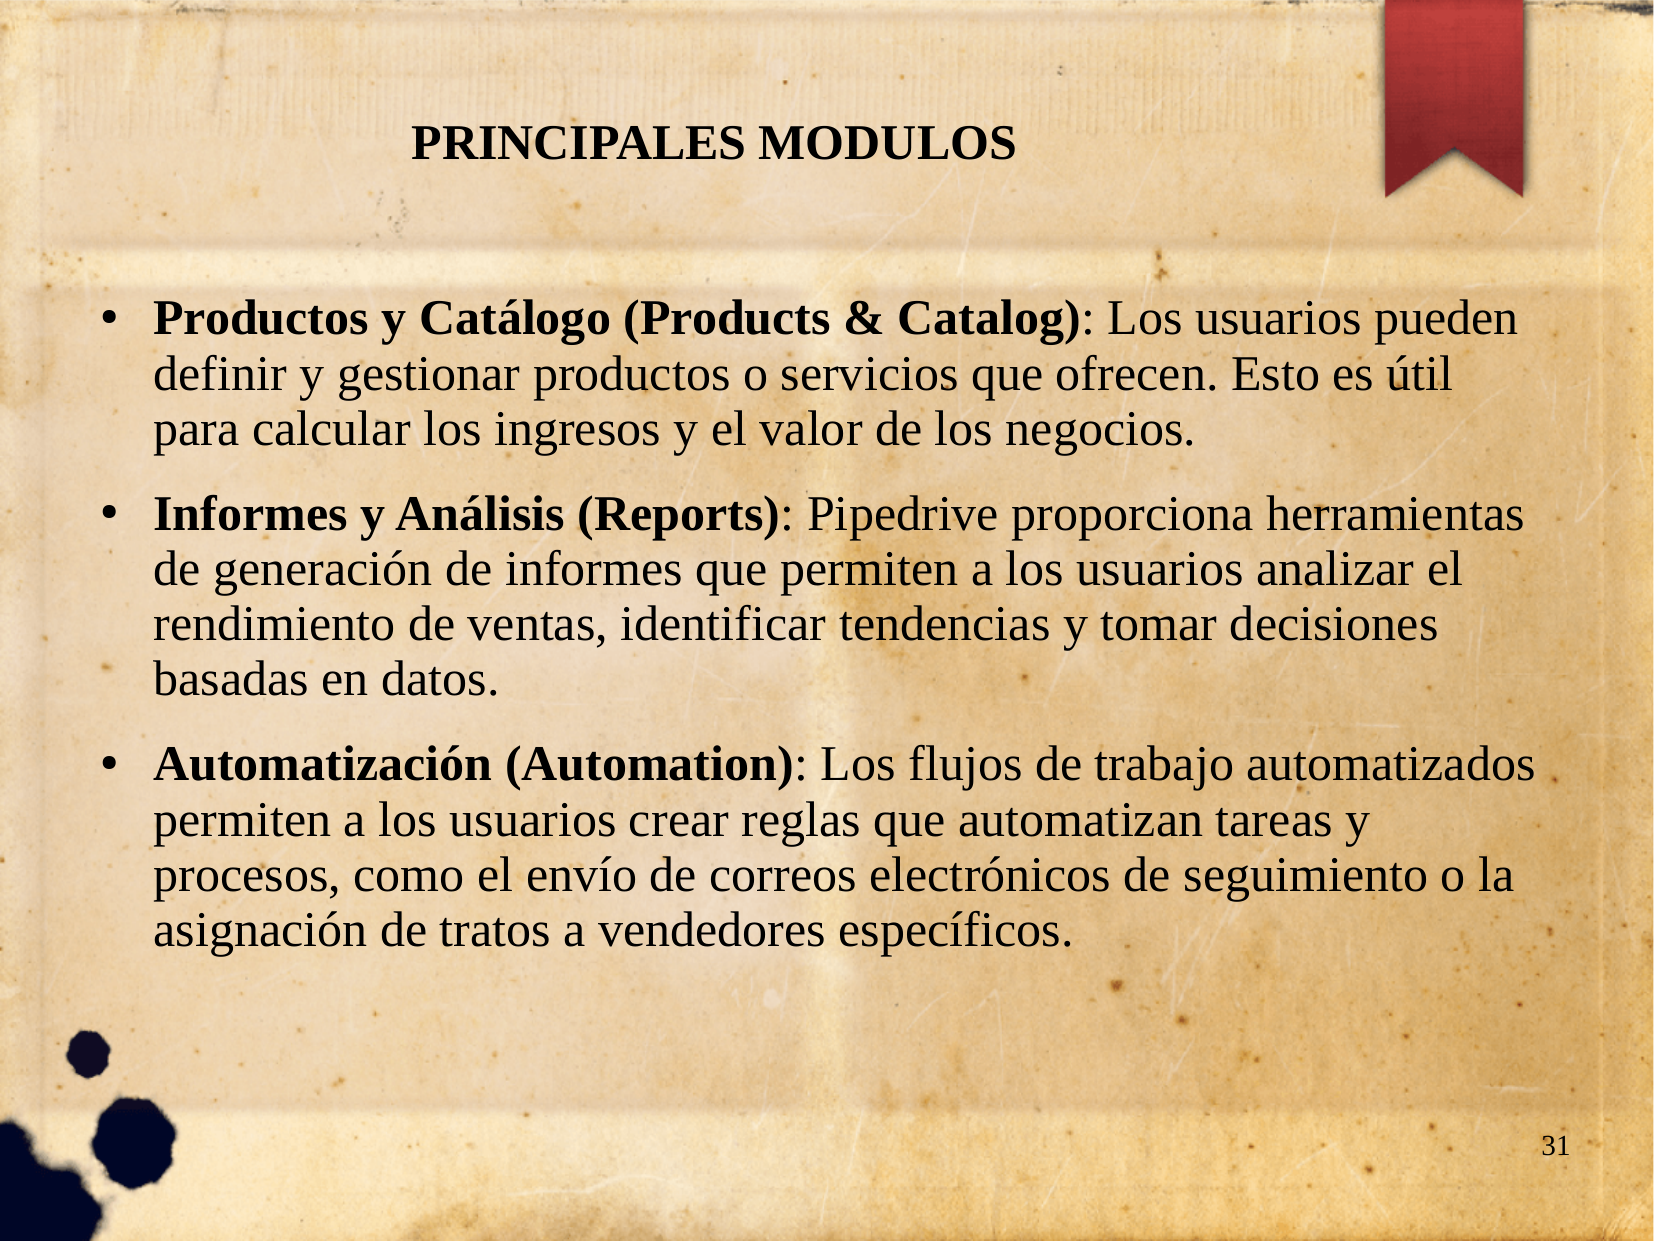

# PRINCIPALES MODULOS
Productos y Catálogo (Products & Catalog): Los usuarios pueden definir y gestionar productos o servicios que ofrecen. Esto es útil para calcular los ingresos y el valor de los negocios.
Informes y Análisis (Reports): Pipedrive proporciona herramientas de generación de informes que permiten a los usuarios analizar el rendimiento de ventas, identificar tendencias y tomar decisiones basadas en datos.
Automatización (Automation): Los flujos de trabajo automatizados permiten a los usuarios crear reglas que automatizan tareas y procesos, como el envío de correos electrónicos de seguimiento o la asignación de tratos a vendedores específicos.
31